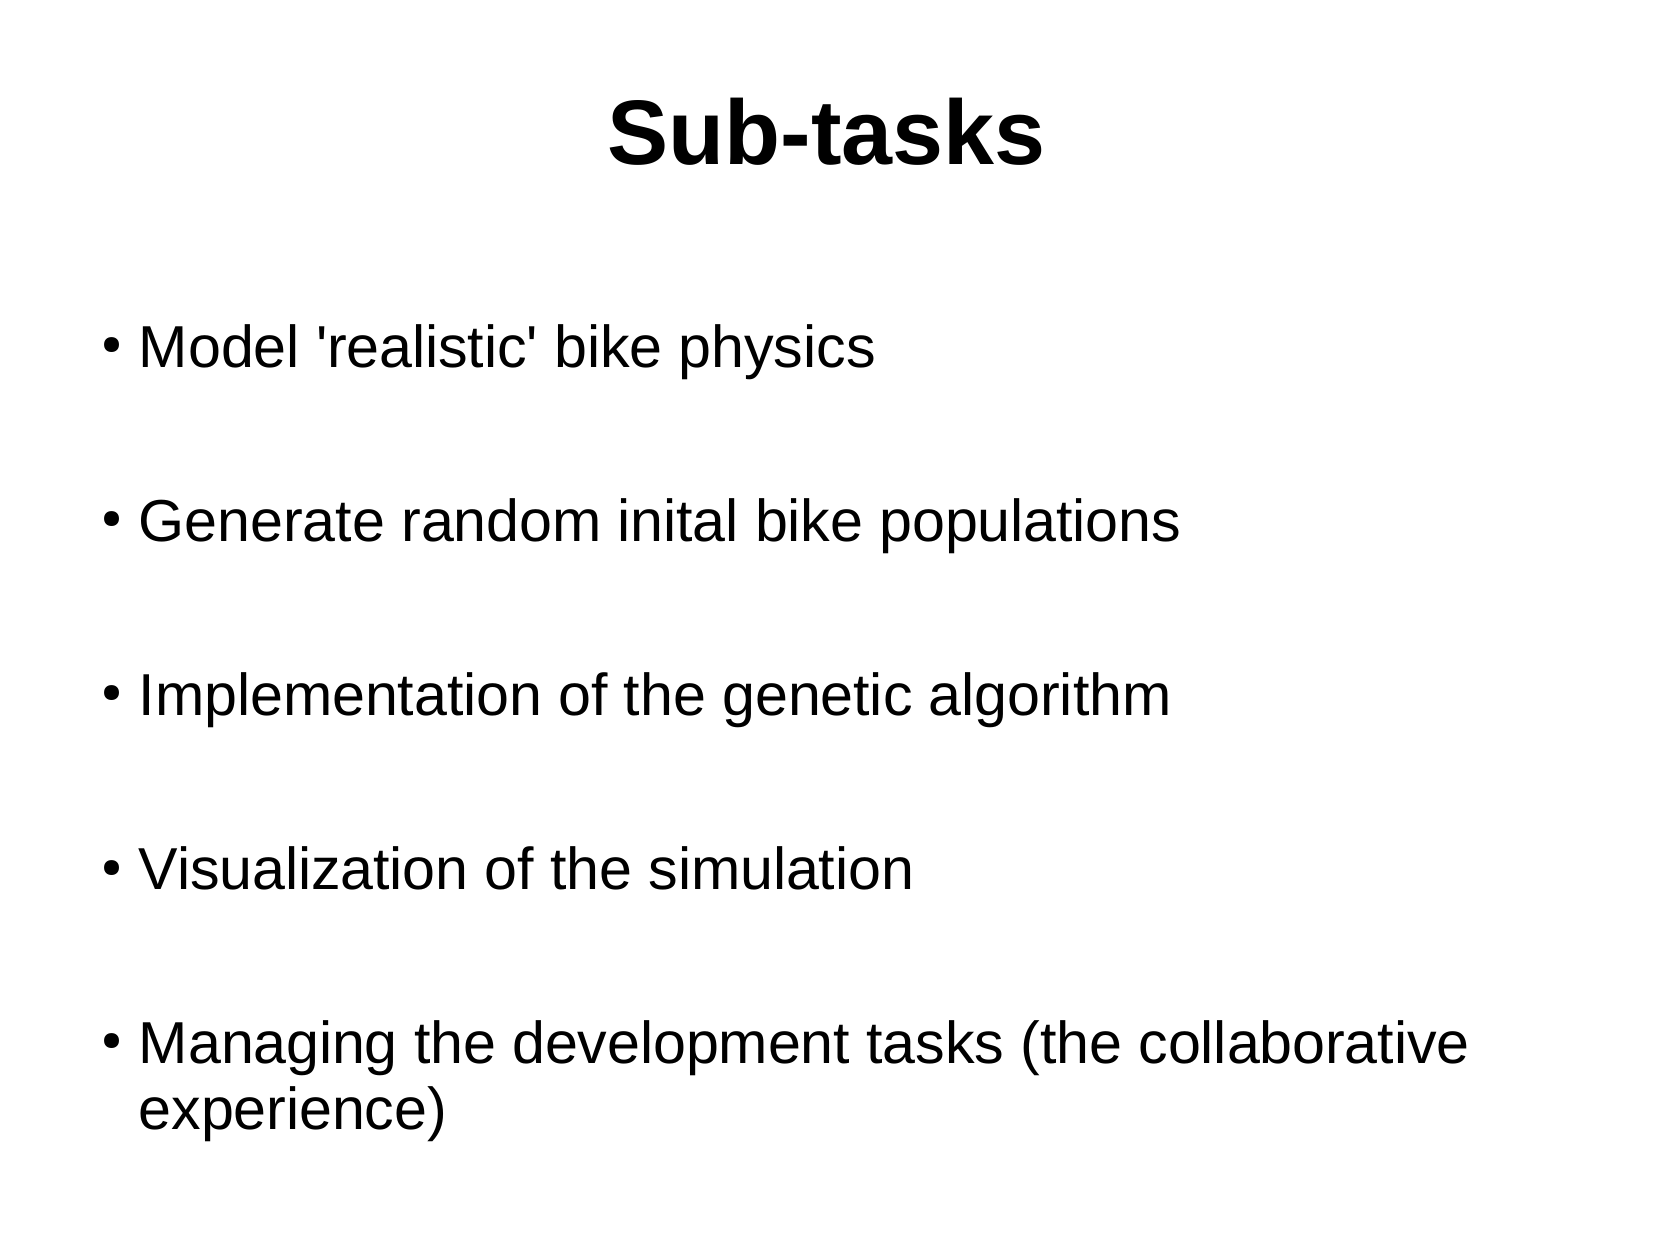

# Sub-tasks
Model 'realistic' bike physics
Generate random inital bike populations
Implementation of the genetic algorithm
Visualization of the simulation
Managing the development tasks (the collaborative experience)